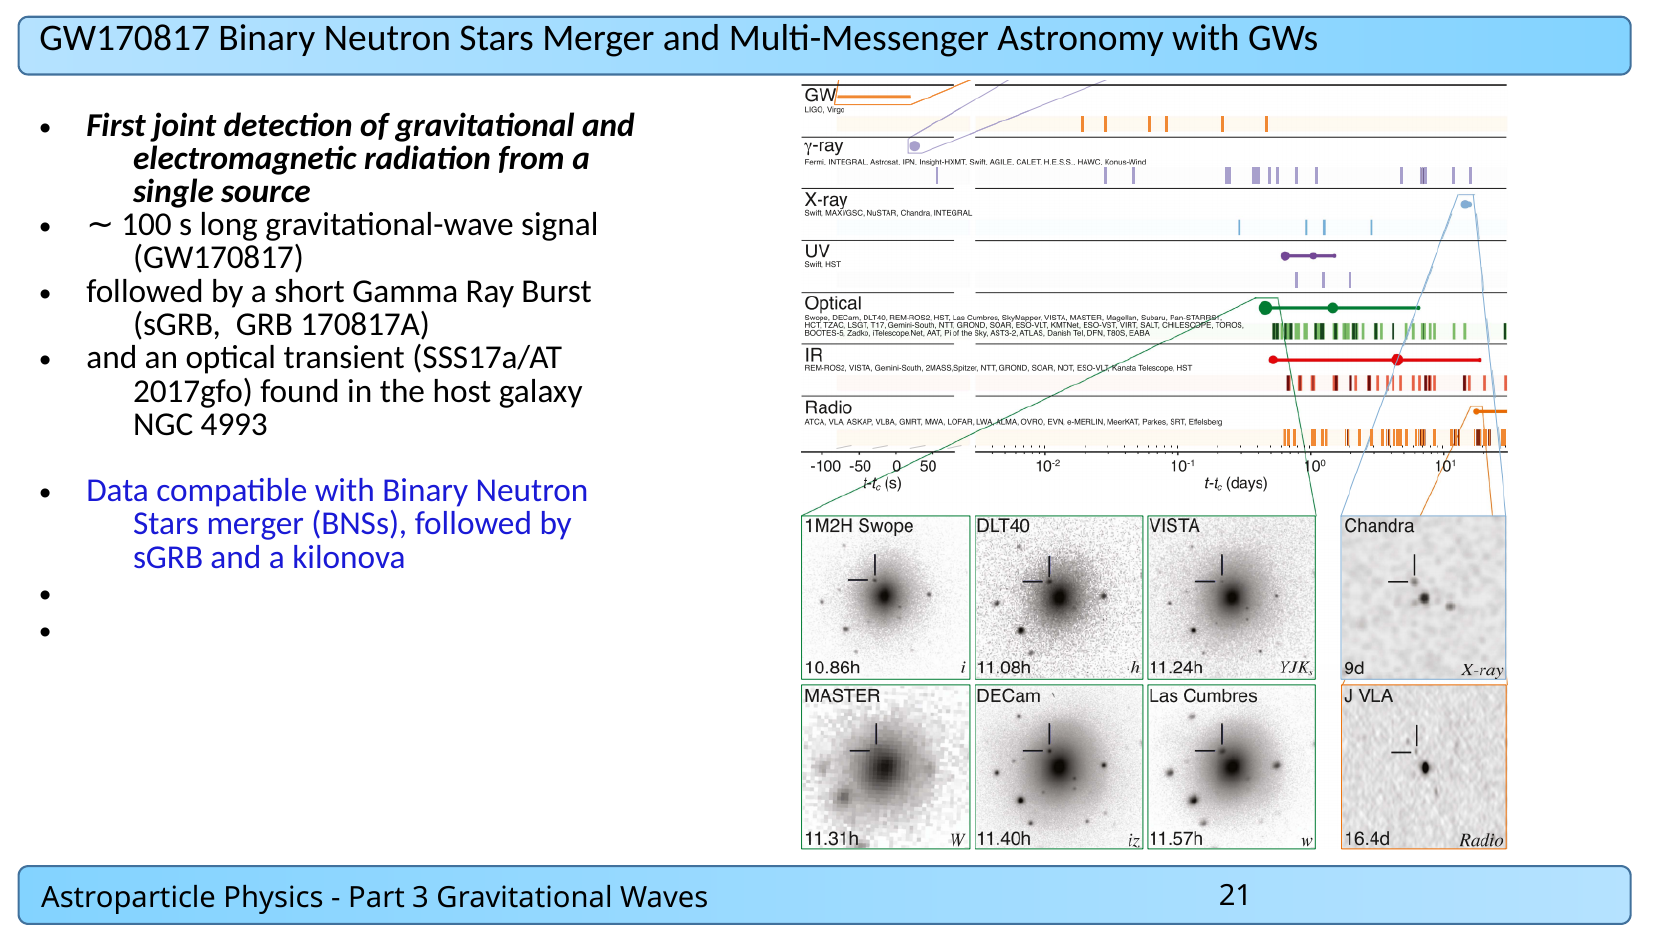

GW170817 Binary Neutron Stars Merger and Multi-Messenger Astronomy with GWs
First joint detection of gravitational and electromagnetic radiation from a single source
∼ 100 s long gravitational-wave signal (GW170817)
followed by a short Gamma Ray Burst (sGRB, GRB 170817A)
and an optical transient (SSS17a/AT 2017gfo) found in the host galaxy NGC 4993
Data compatible with Binary Neutron Stars merger (BNSs), followed by sGRB and a kilonova
Astroparticle Physics - Part 3 Gravitational Waves